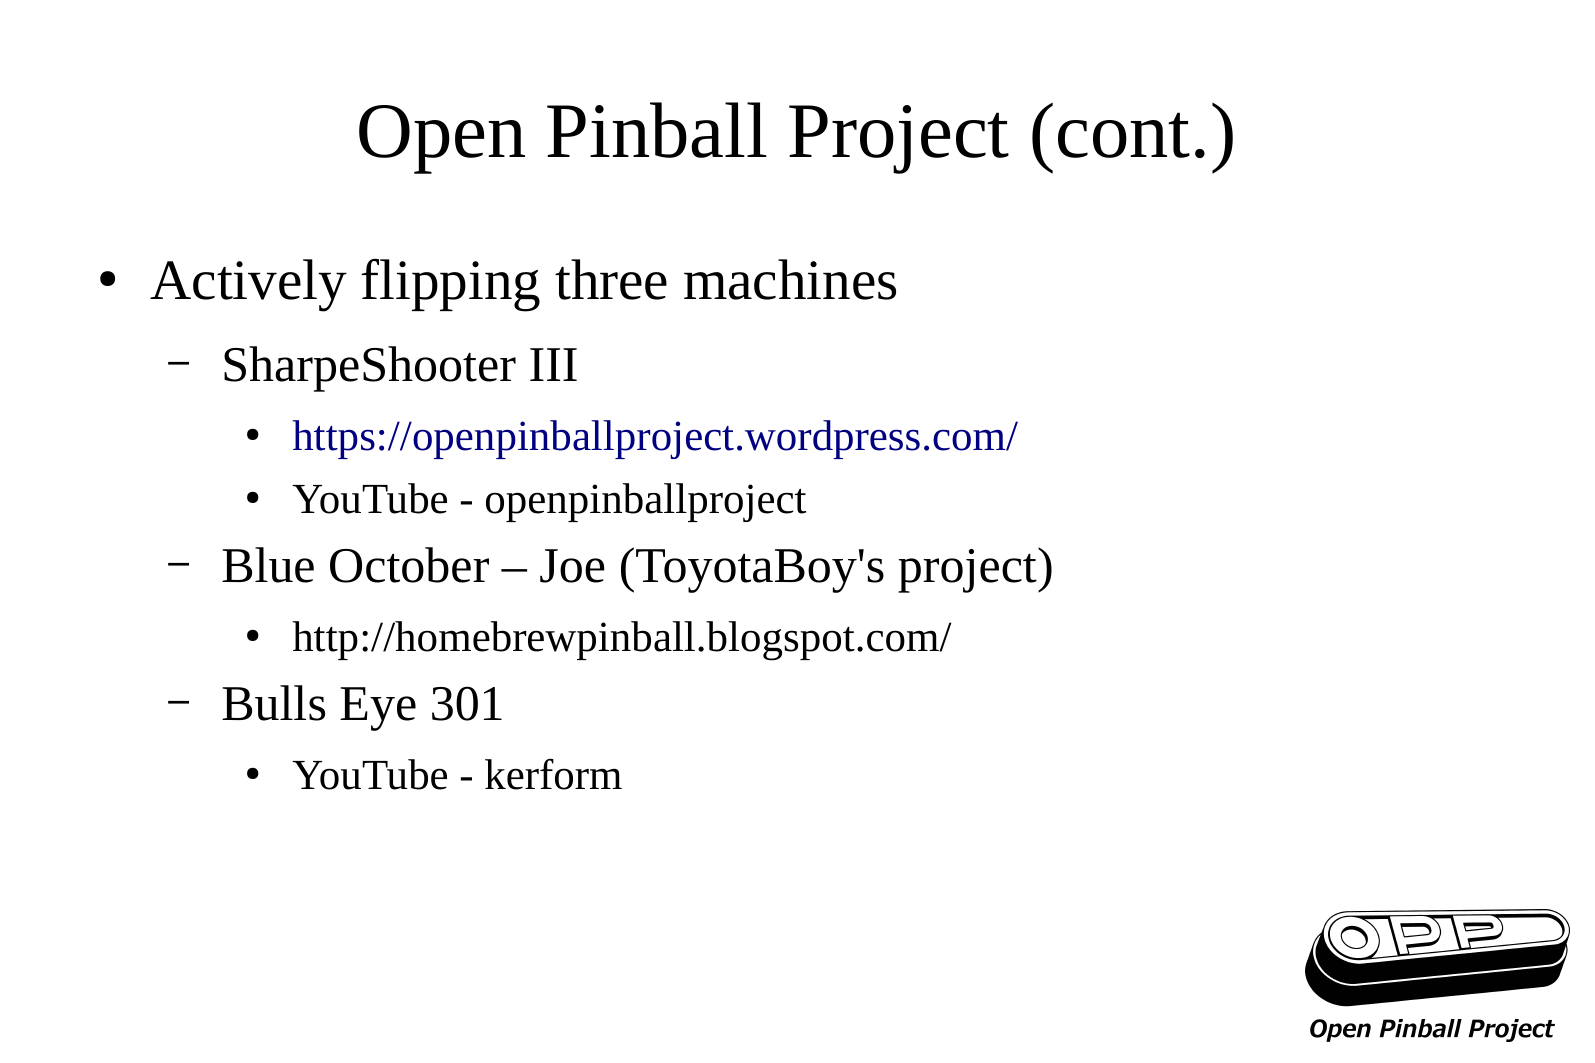

# Open Pinball Project (cont.)
Actively flipping three machines
SharpeShooter III
https://openpinballproject.wordpress.com/
YouTube - openpinballproject
Blue October – Joe (ToyotaBoy's project)
http://homebrewpinball.blogspot.com/
Bulls Eye 301
YouTube - kerform